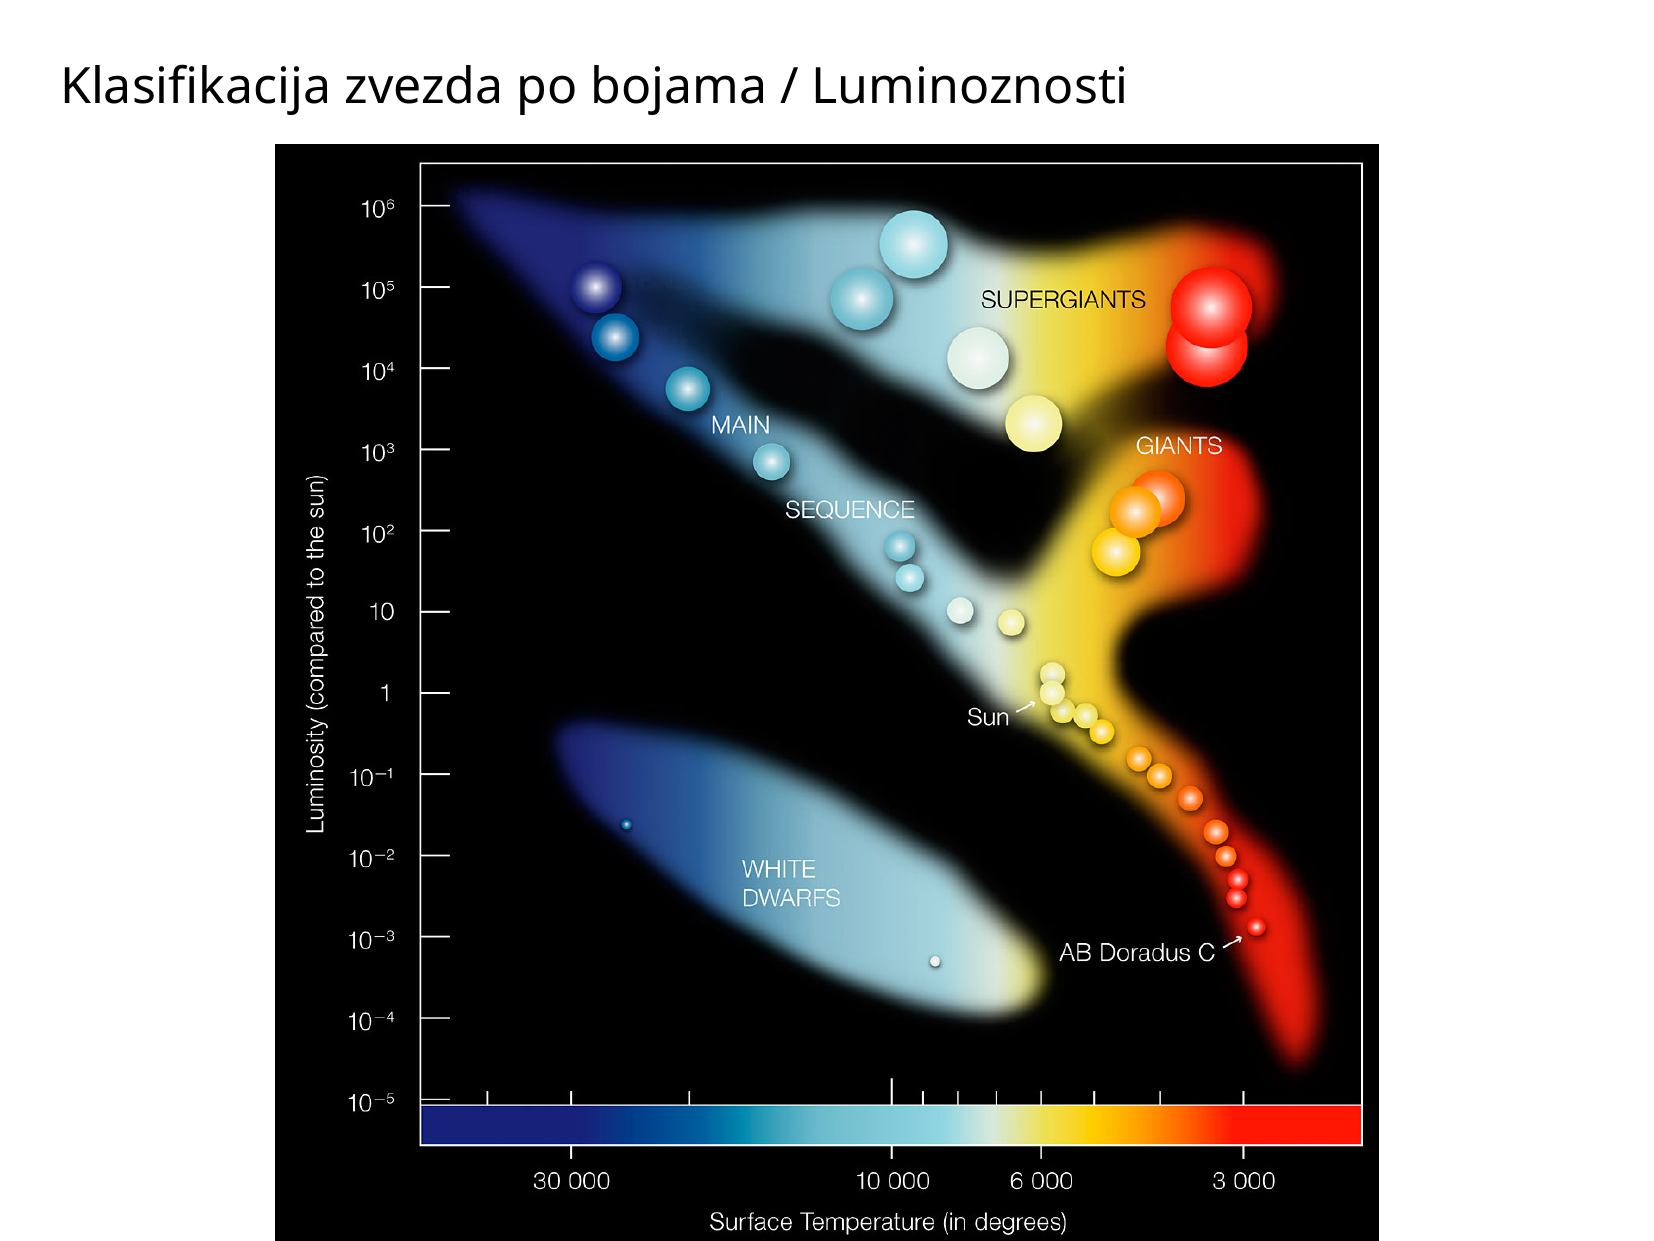

# Klasifikacija zvezda po bojama / Luminoznosti